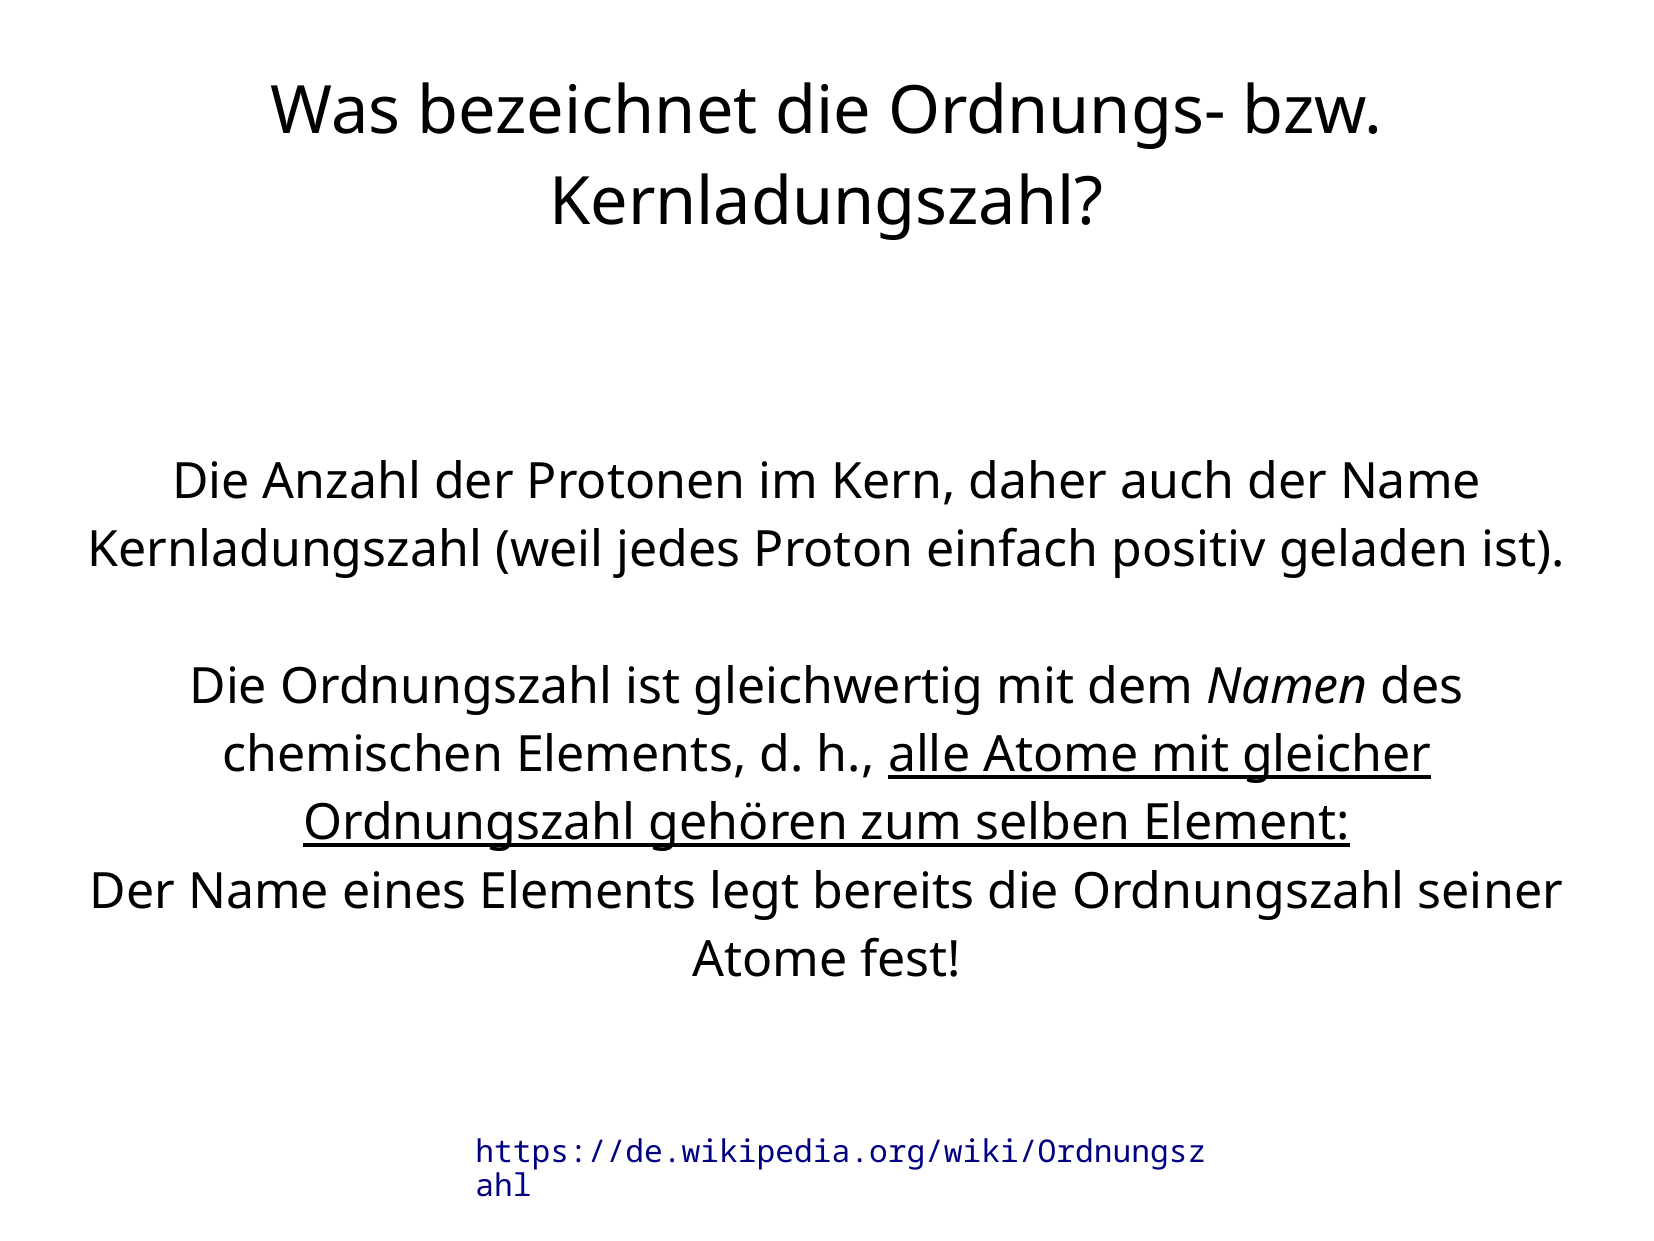

# Was bezeichnet die Ordnungs- bzw. Kernladungszahl?
Die Anzahl der Protonen im Kern, daher auch der Name Kernladungszahl (weil jedes Proton einfach positiv geladen ist).
Die Ordnungszahl ist gleichwertig mit dem Namen des chemischen Elements, d. h., alle Atome mit gleicher Ordnungszahl gehören zum selben Element:
Der Name eines Elements legt bereits die Ordnungszahl seiner Atome fest!
https://de.wikipedia.org/wiki/Ordnungszahl